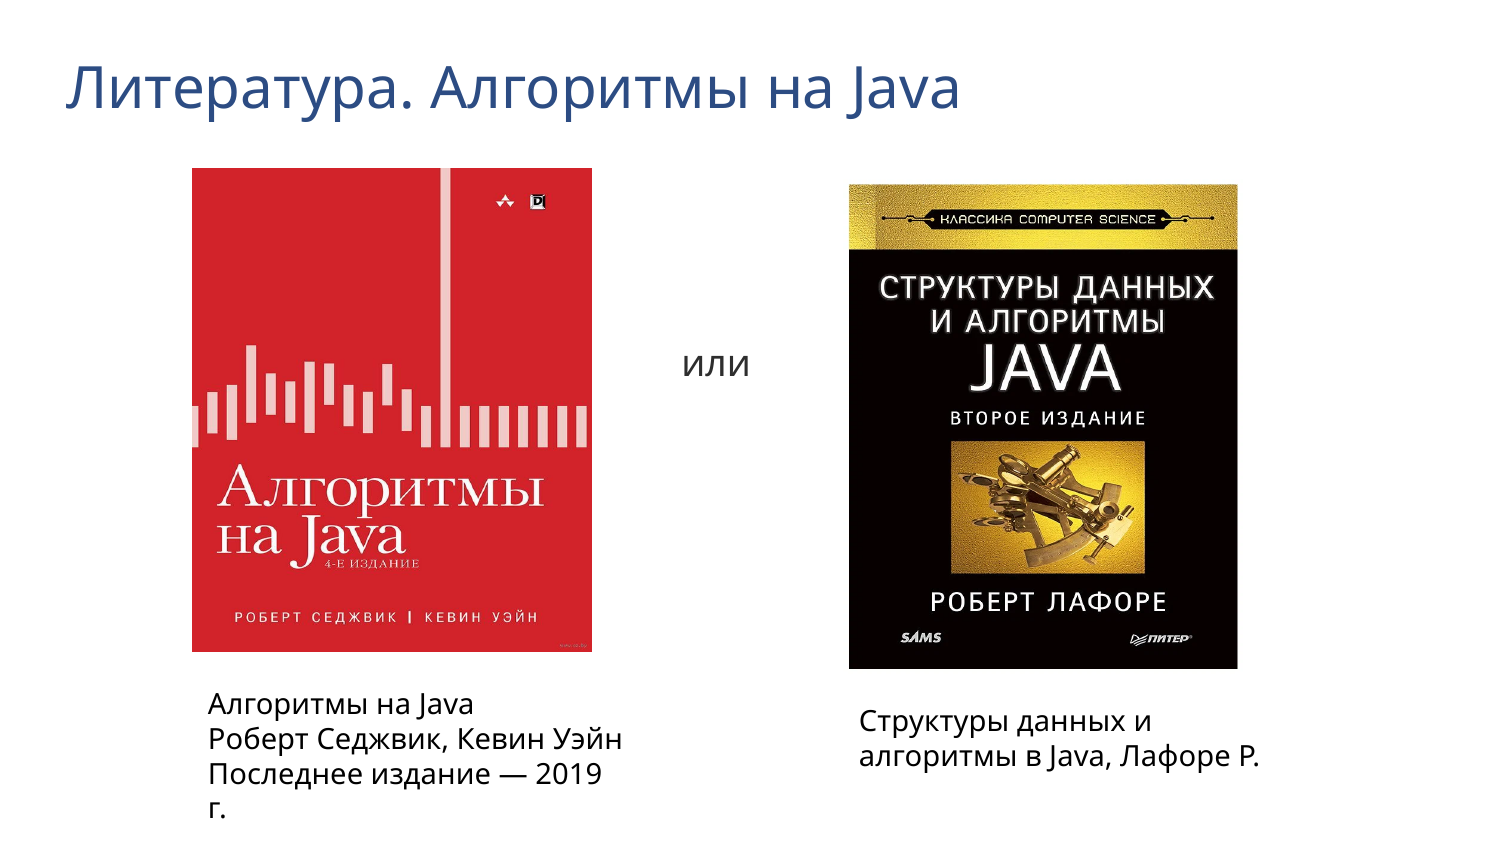

# Литература. Алгоритмы на Java
Алгоритмы на Java
Роберт Седжвик, Кевин Уэйн
Последнее издание — 2019 г.
Структуры данных и алгоритмы в Java, Лафоре Р.
или